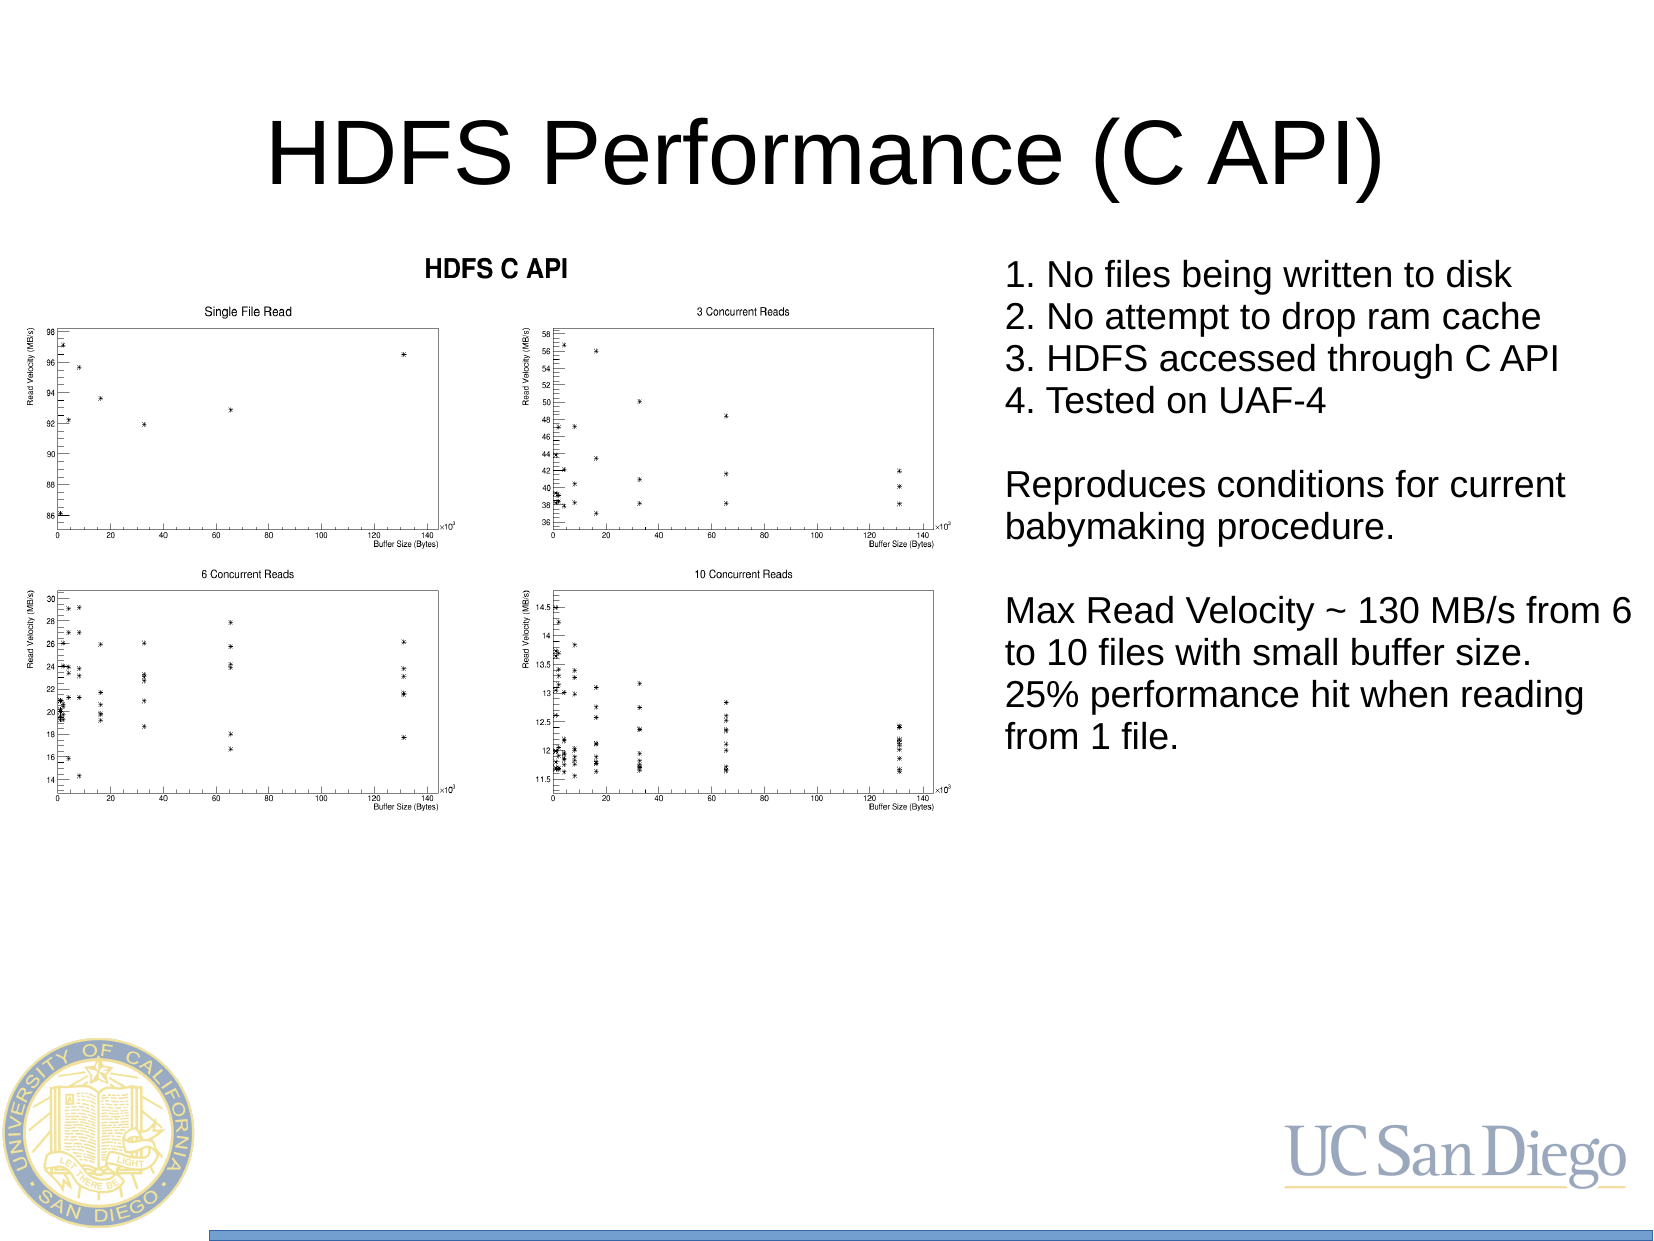

# HDFS Performance (C API)
1. No files being written to disk
2. No attempt to drop ram cache
3. HDFS accessed through C API
4. Tested on UAF-4
Reproduces conditions for current babymaking procedure.
Max Read Velocity ~ 130 MB/s from 6 to 10 files with small buffer size.
25% performance hit when reading from 1 file.